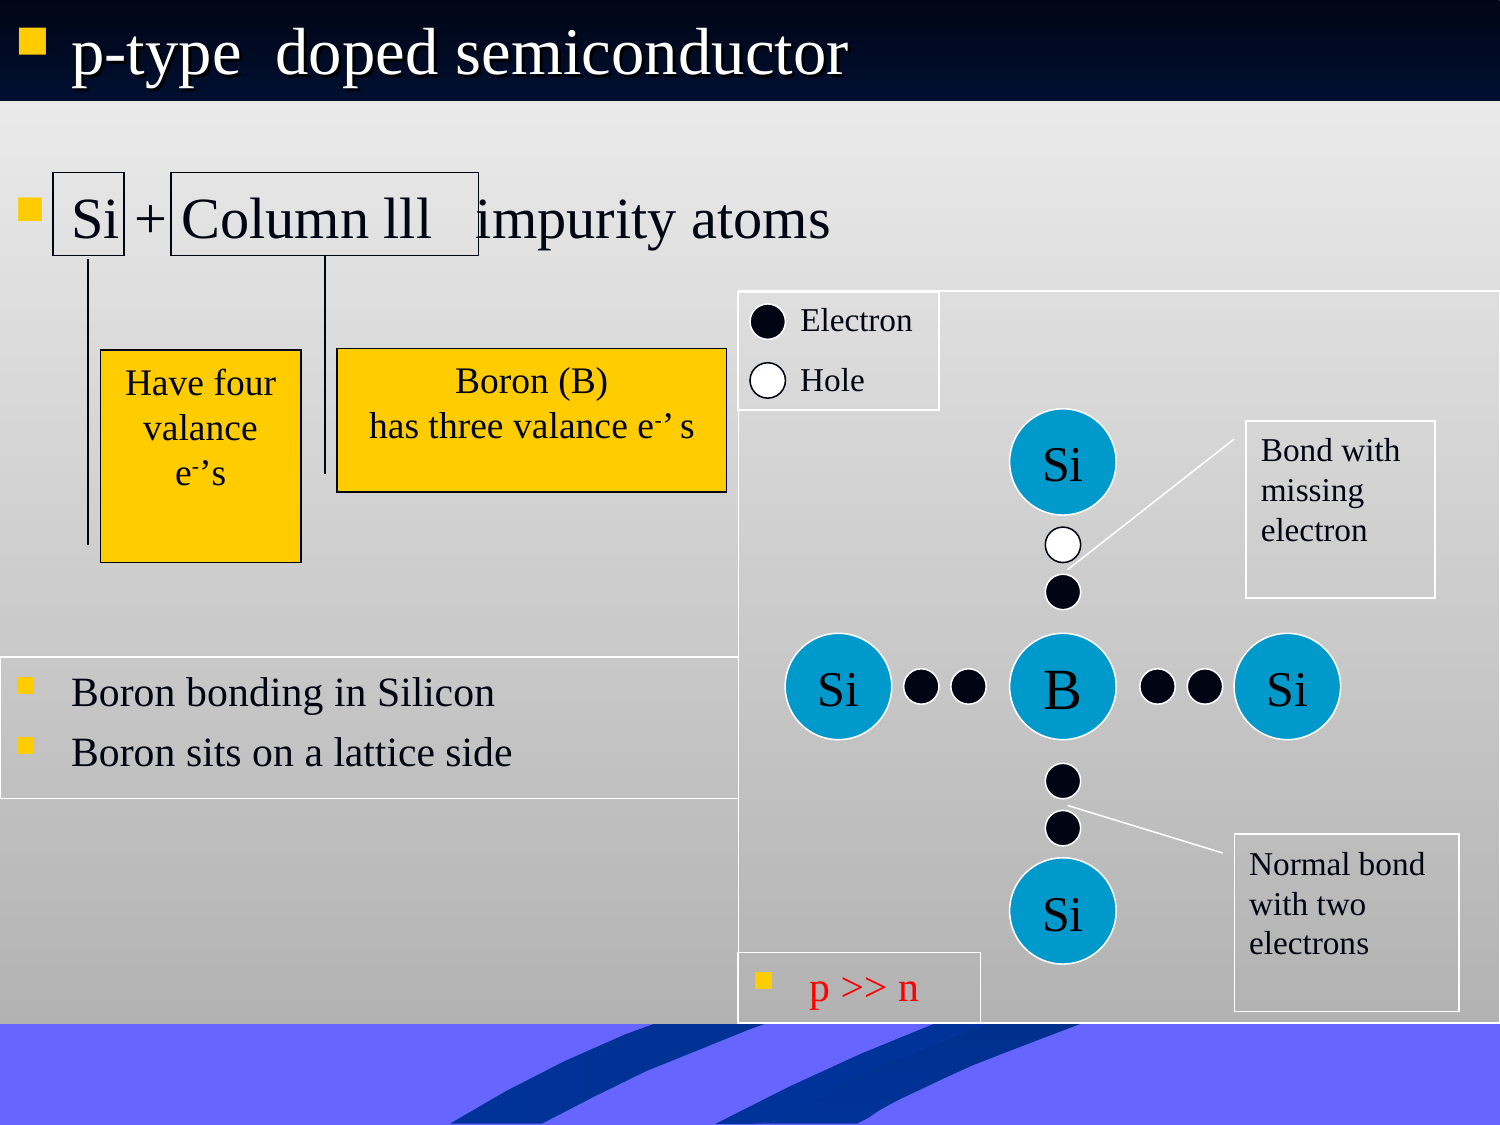

# p-type doped semiconductor
Si + Column lll impurity atoms
Electron
Boron (B)
has three valance e-’ s
Have four valance e-’s
Hole
Si
Bond with missing
electron
Si
B
Si
Boron bonding in Silicon
Boron sits on a lattice side
Normal bond with two electrons
Si
p >> n